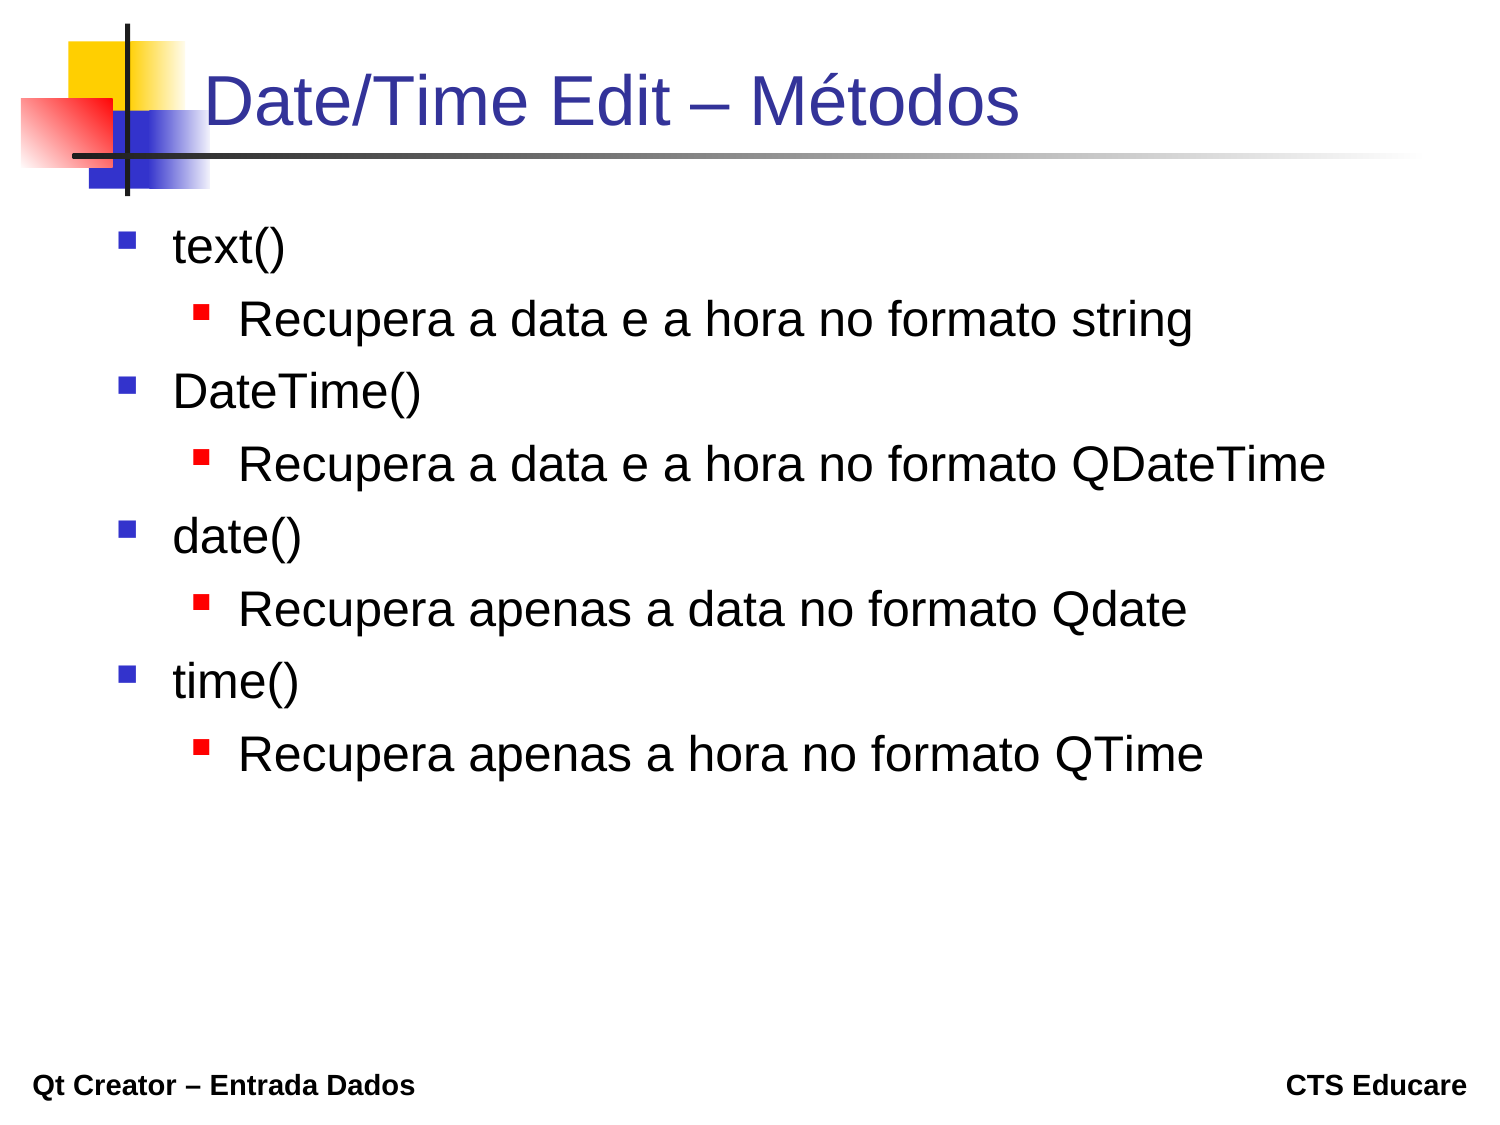

# Date/Time Edit – Métodos
text()
Recupera a data e a hora no formato string
DateTime()
Recupera a data e a hora no formato QDateTime
date()
Recupera apenas a data no formato Qdate
time()
Recupera apenas a hora no formato QTime